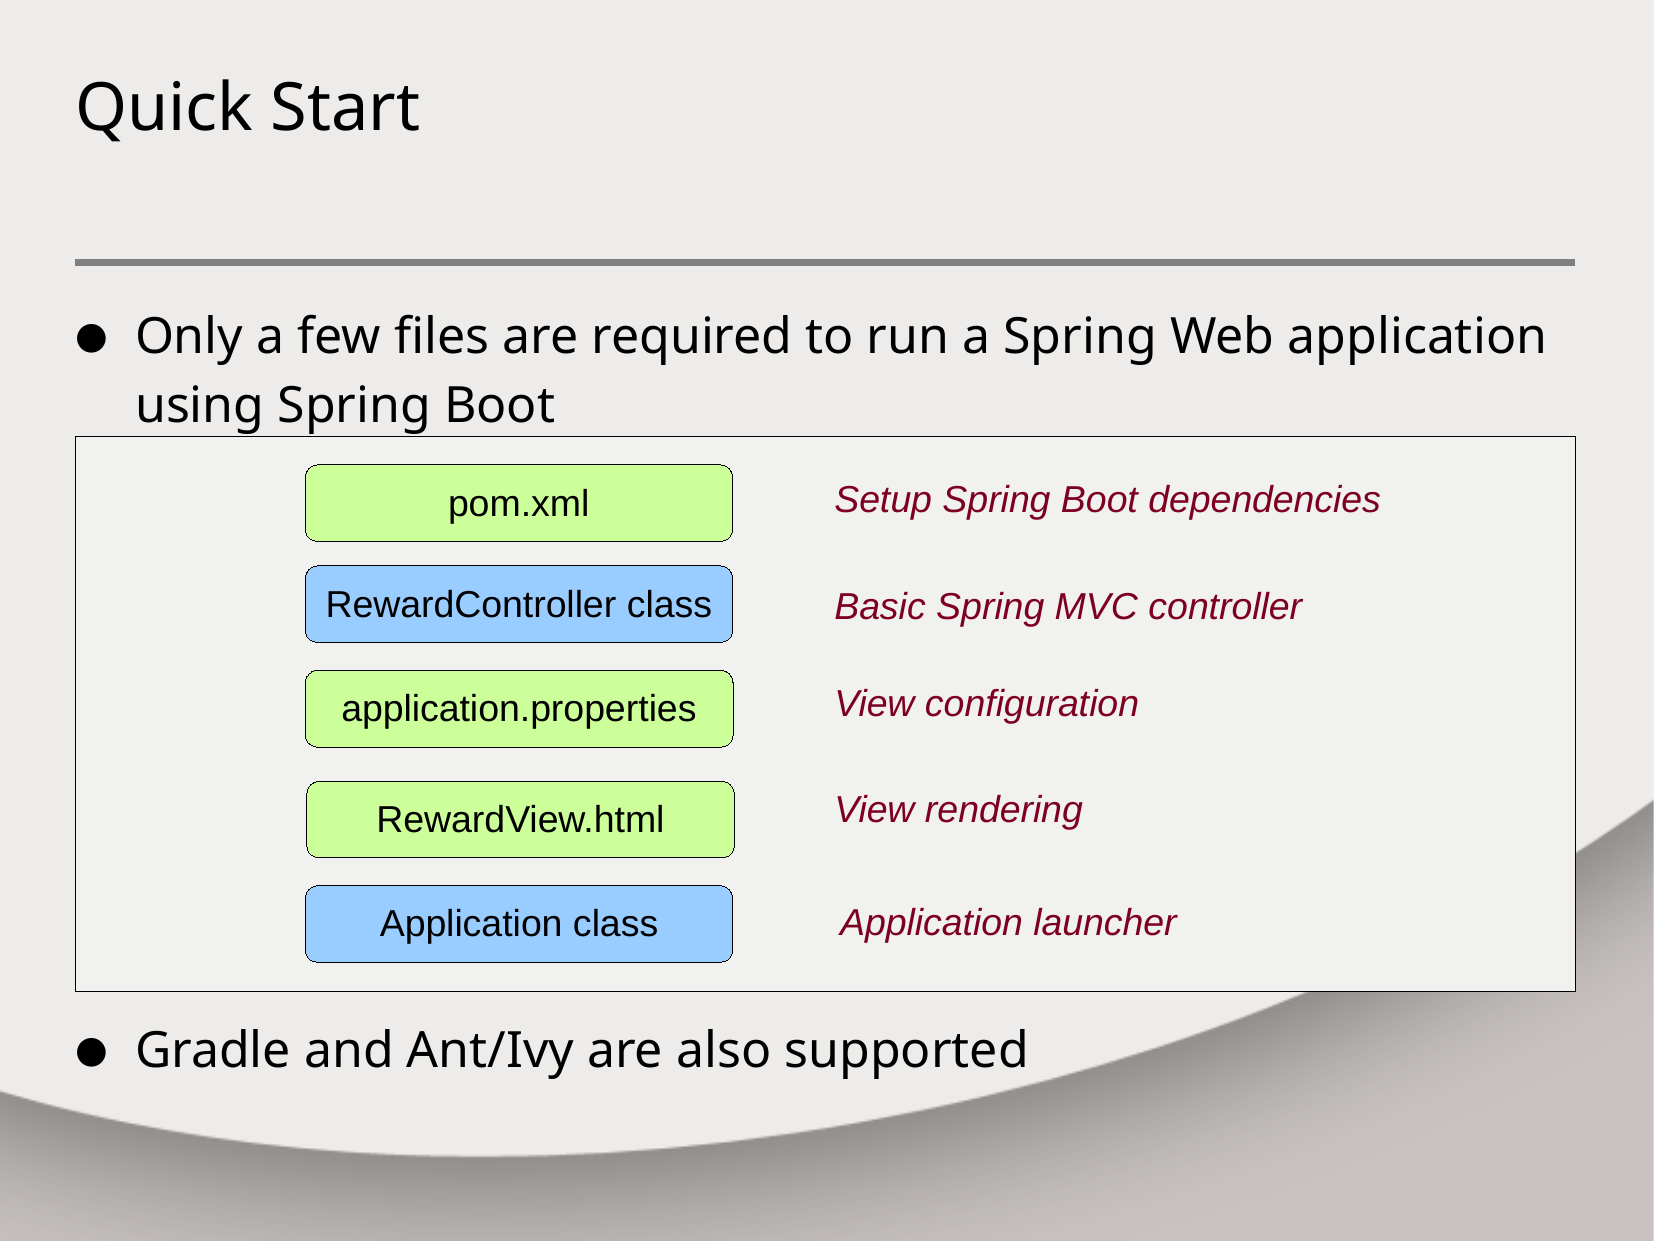

# Quick Start
Only a few files are required to run a Spring Web application using Spring Boot
Gradle and Ant/Ivy are also supported
pom.xml
Setup Spring Boot dependencies
RewardController class
Basic Spring MVC controller
application.properties
View configuration
RewardView.html
View rendering
Application class
Application launcher